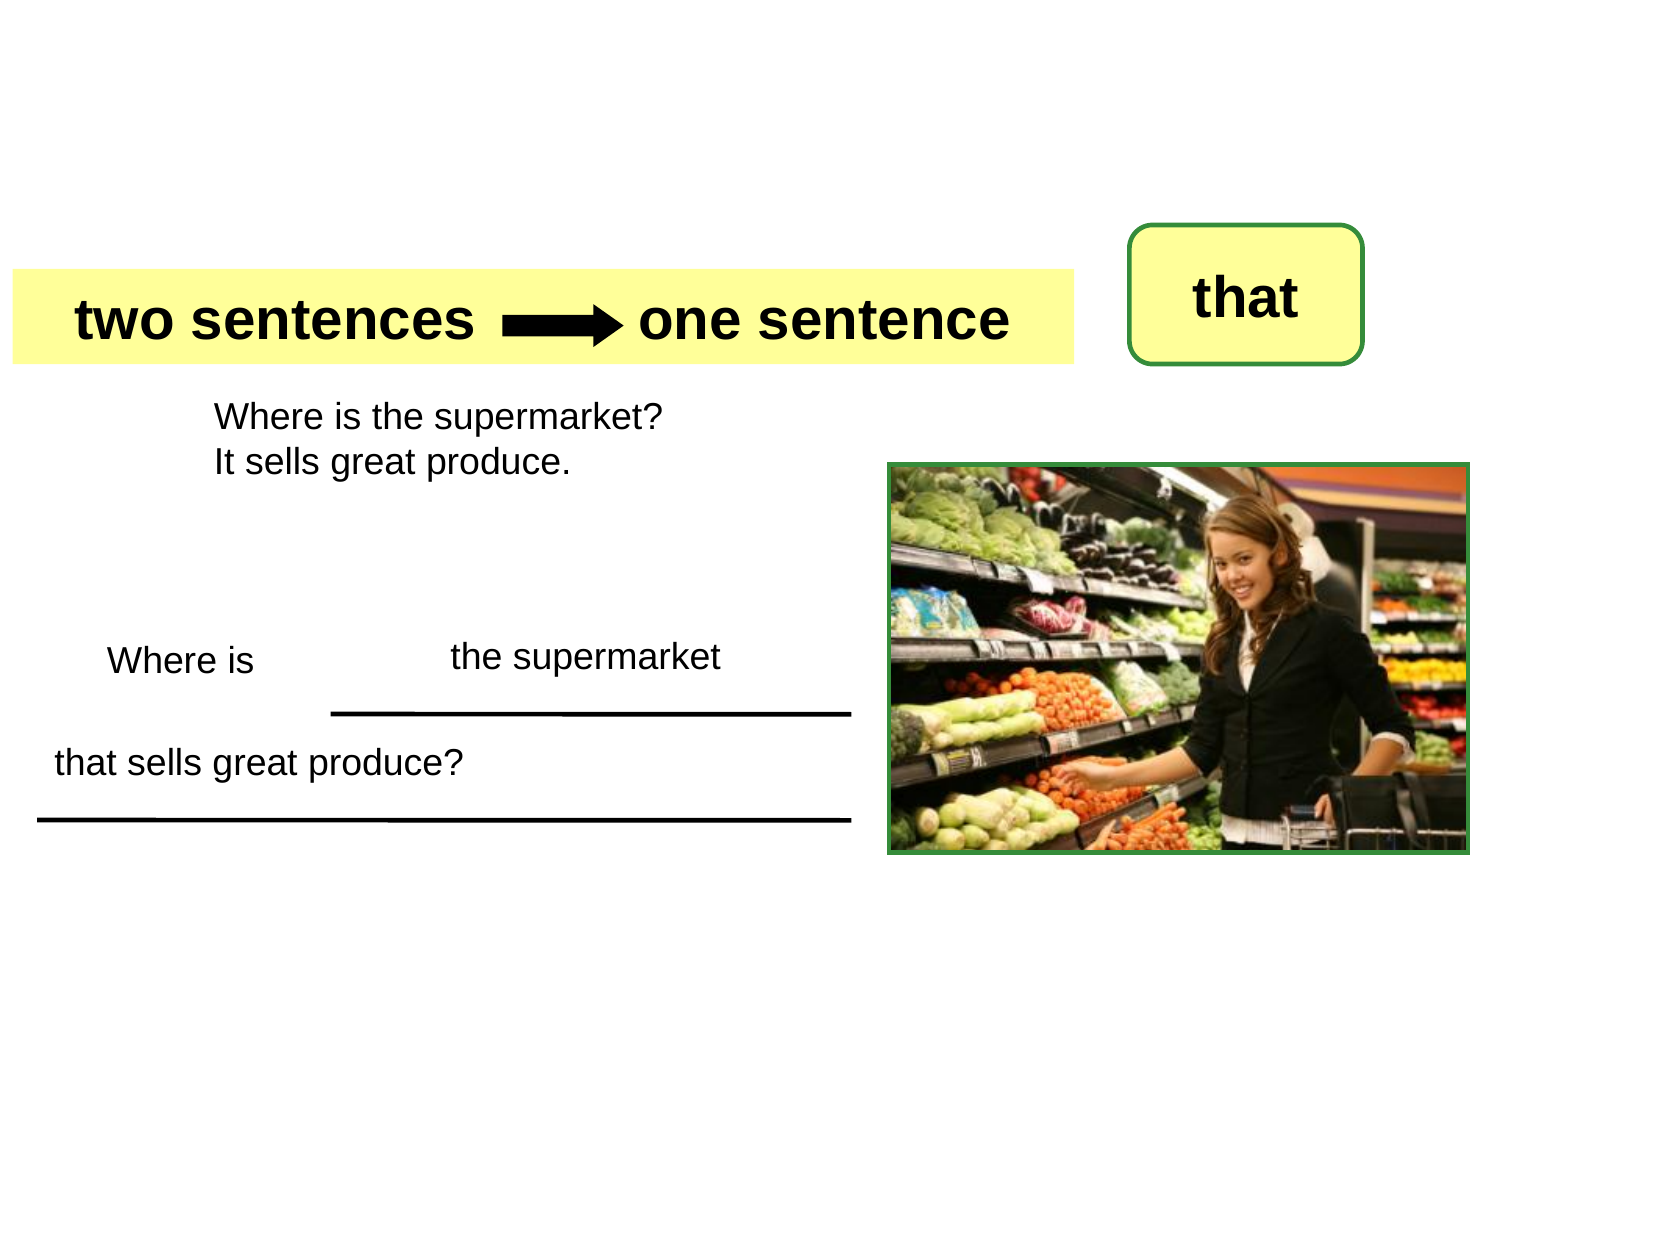

12-4 LET’S PRACTICE
that
two sentences one sentence
Where is the supermarket?
It sells great produce.
the supermarket
Where is
that sells great produce?